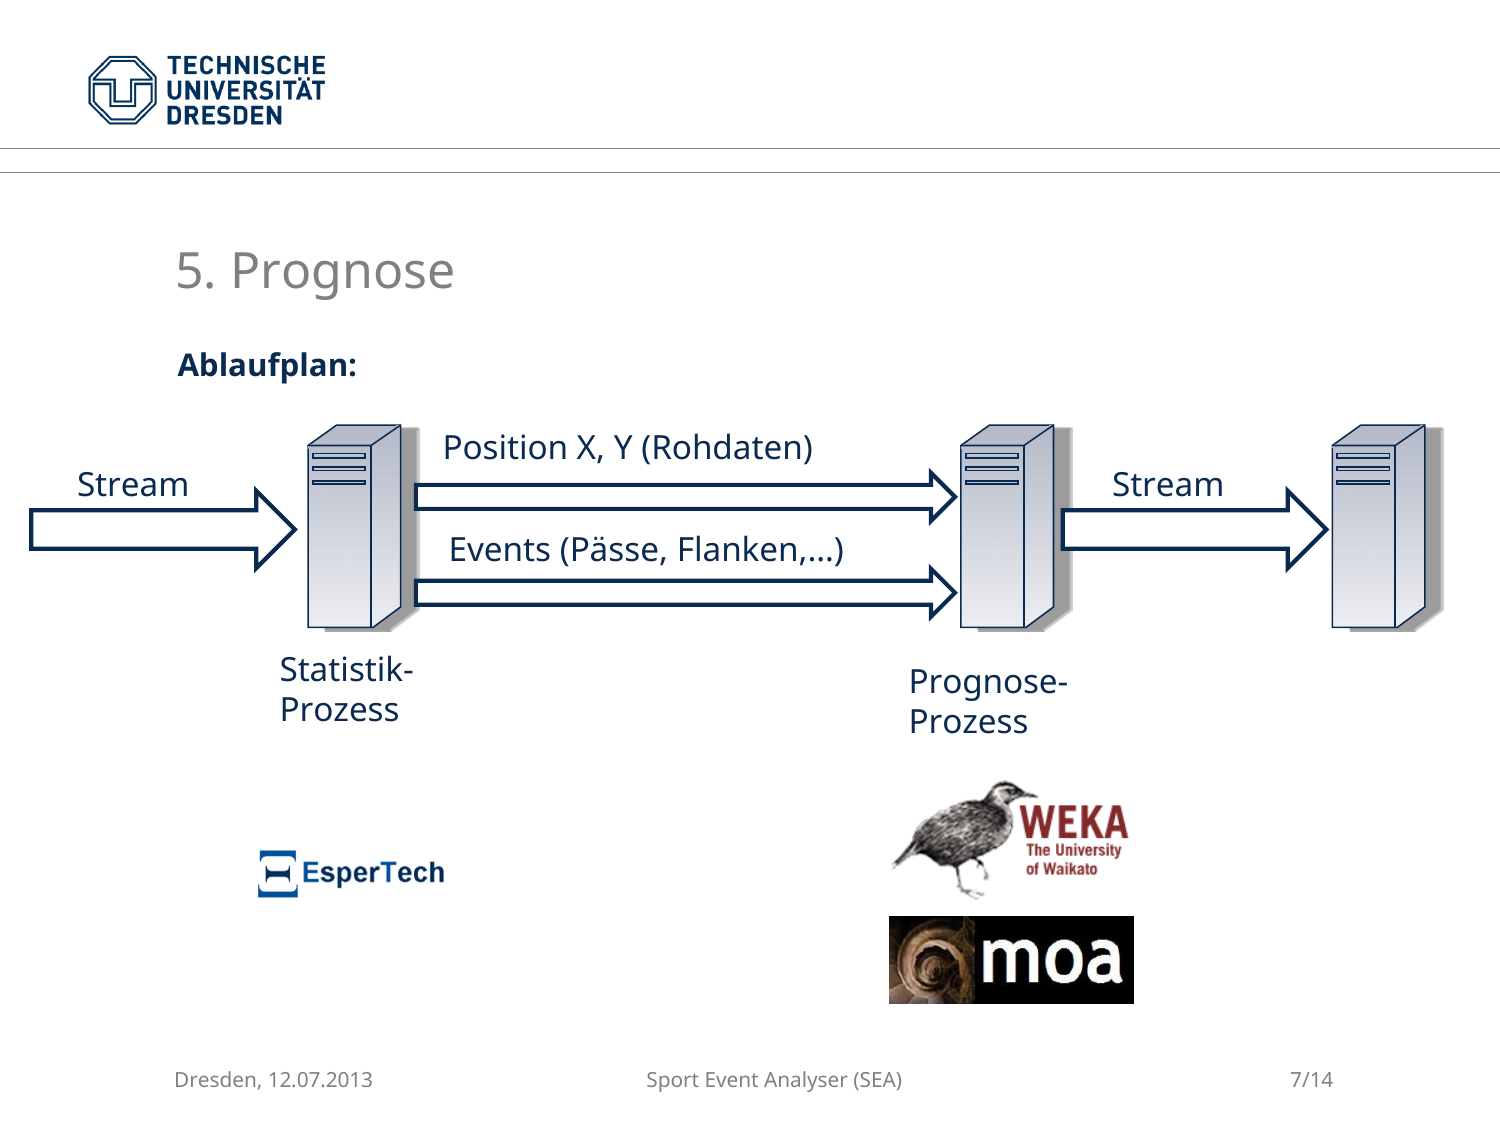

# 5. Prognose
Ablaufplan:
Position X, Y (Rohdaten)
Stream
Stream
Events (Pässe, Flanken,…)
Statistik-Prozess
Prognose-Prozess
Dresden, 12.07.2013